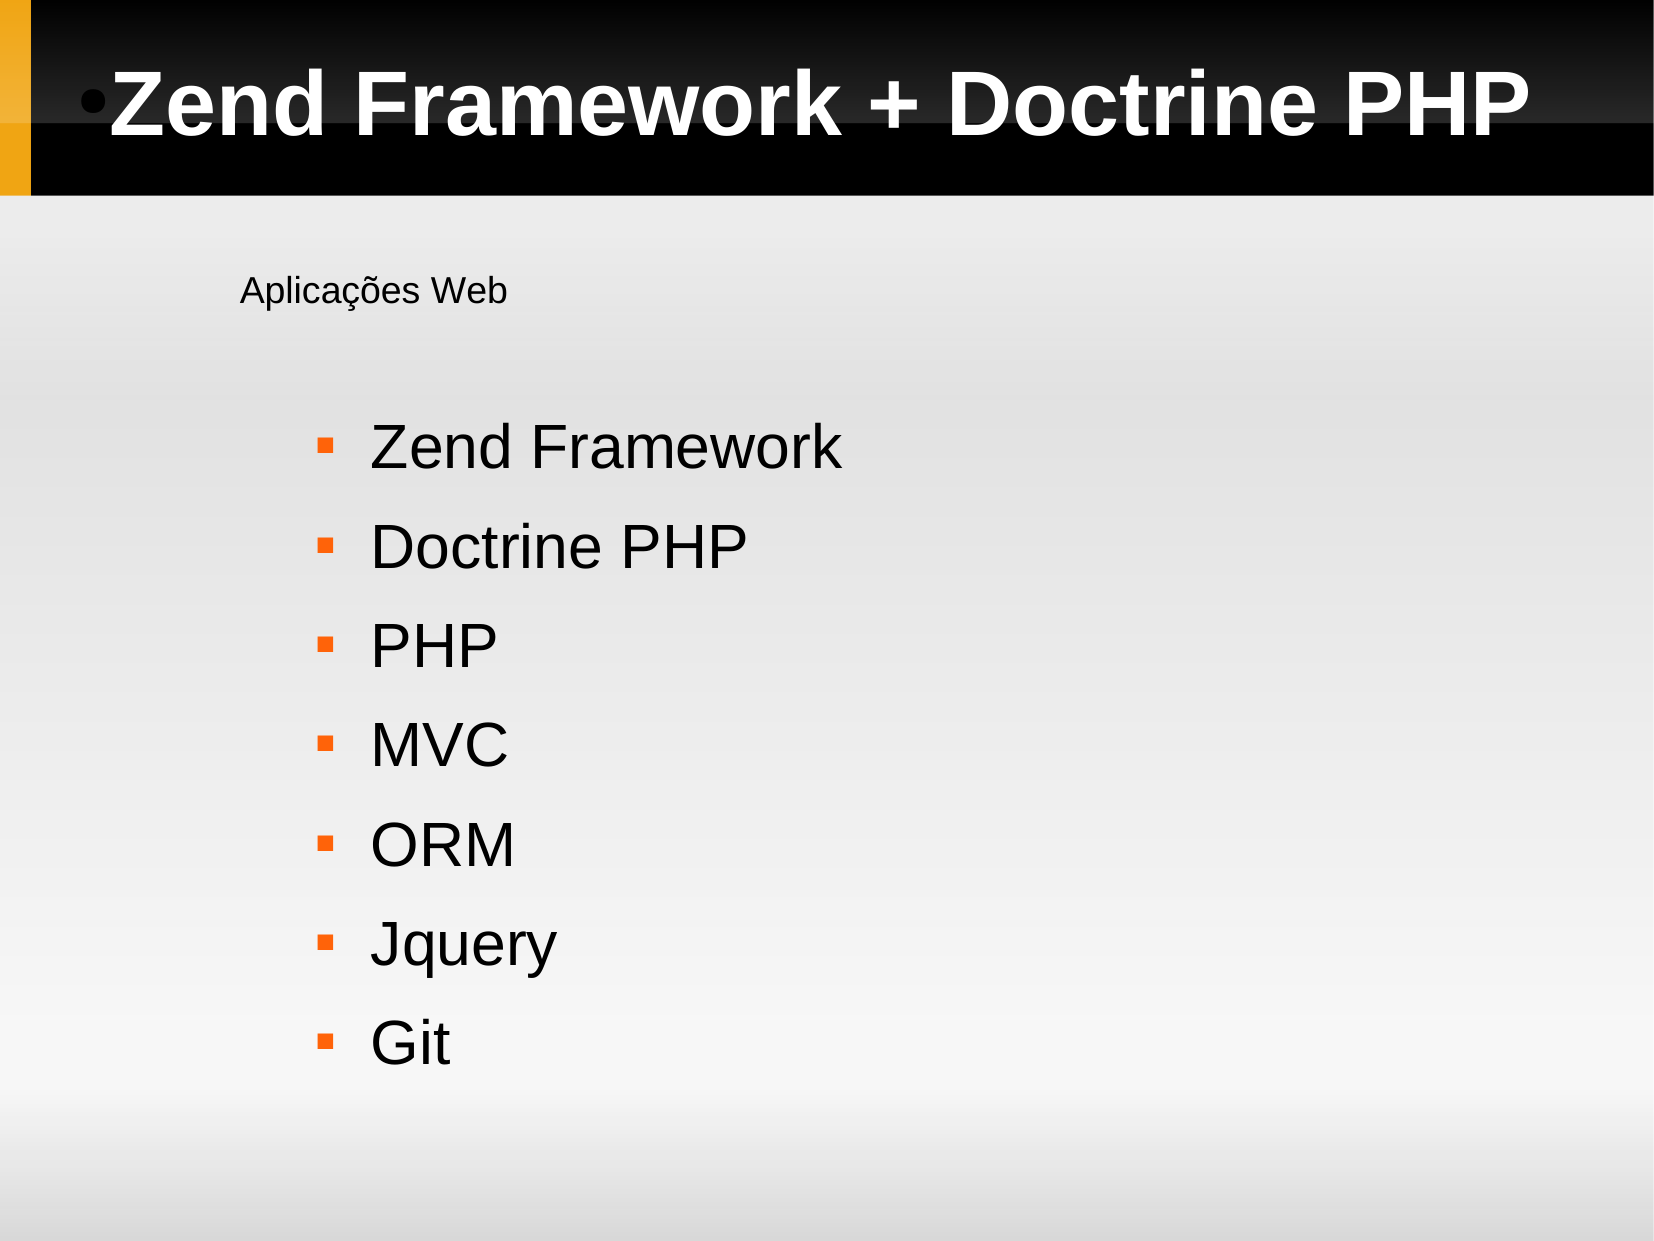

# Zend Framework + Doctrine PHP
Aplicações Web
Zend Framework
Doctrine PHP
PHP
MVC
ORM
Jquery
Git